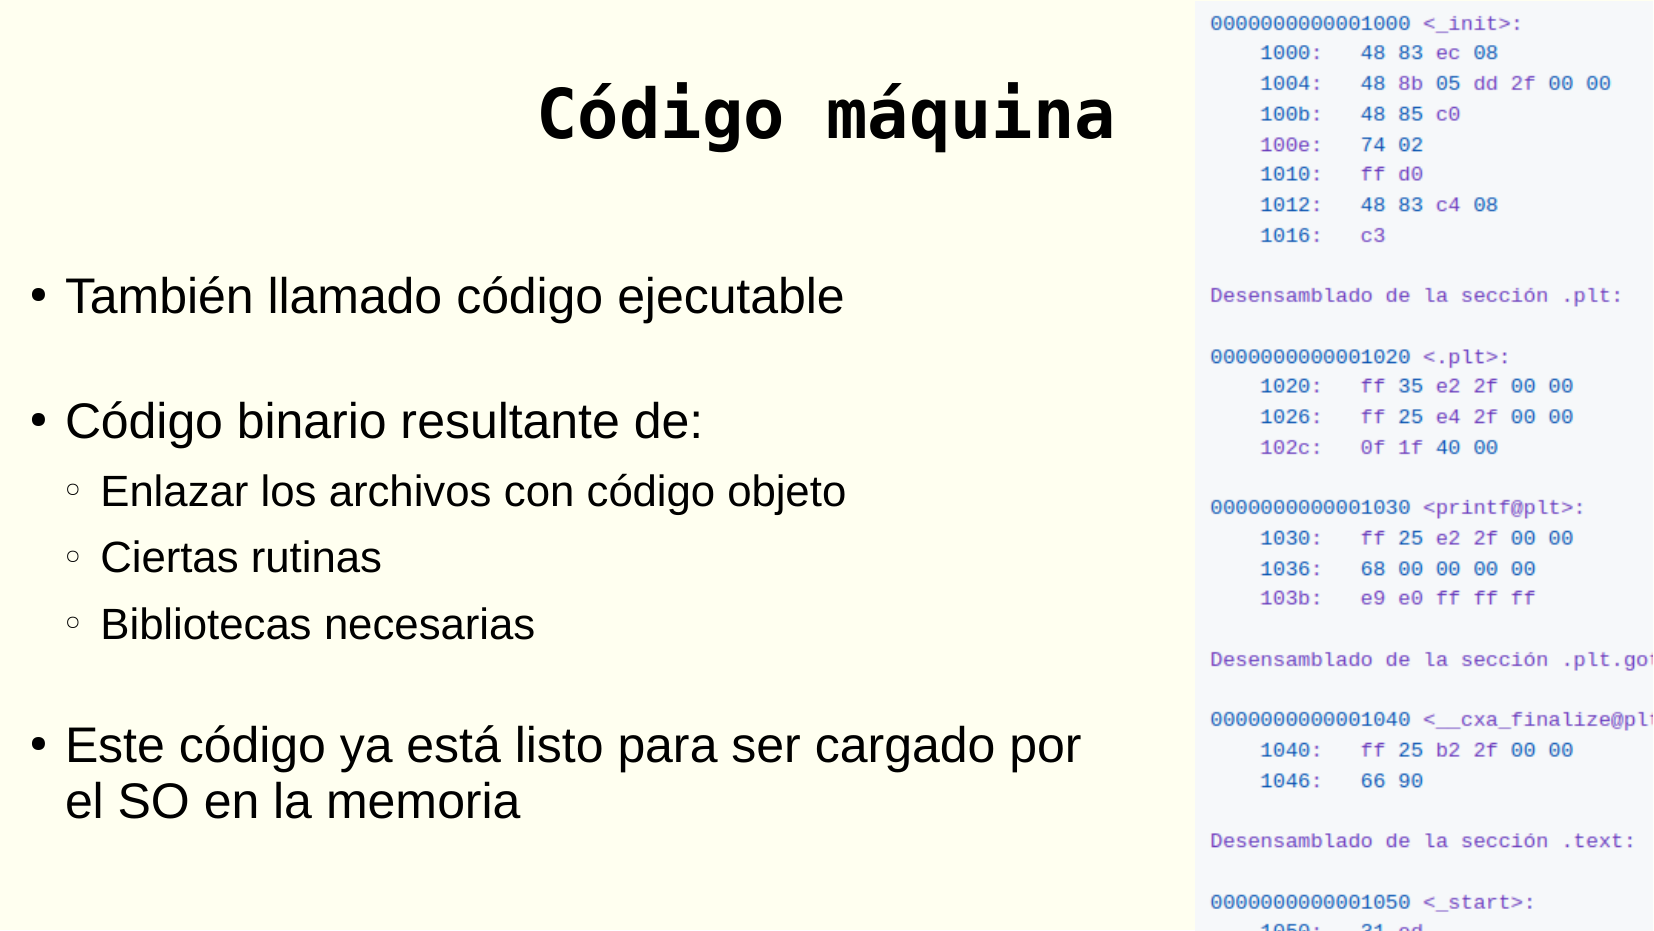

# Código máquina
También llamado código ejecutable
Código binario resultante de:
Enlazar los archivos con código objeto
Ciertas rutinas
Bibliotecas necesarias
Este código ya está listo para ser cargado por el SO en la memoria